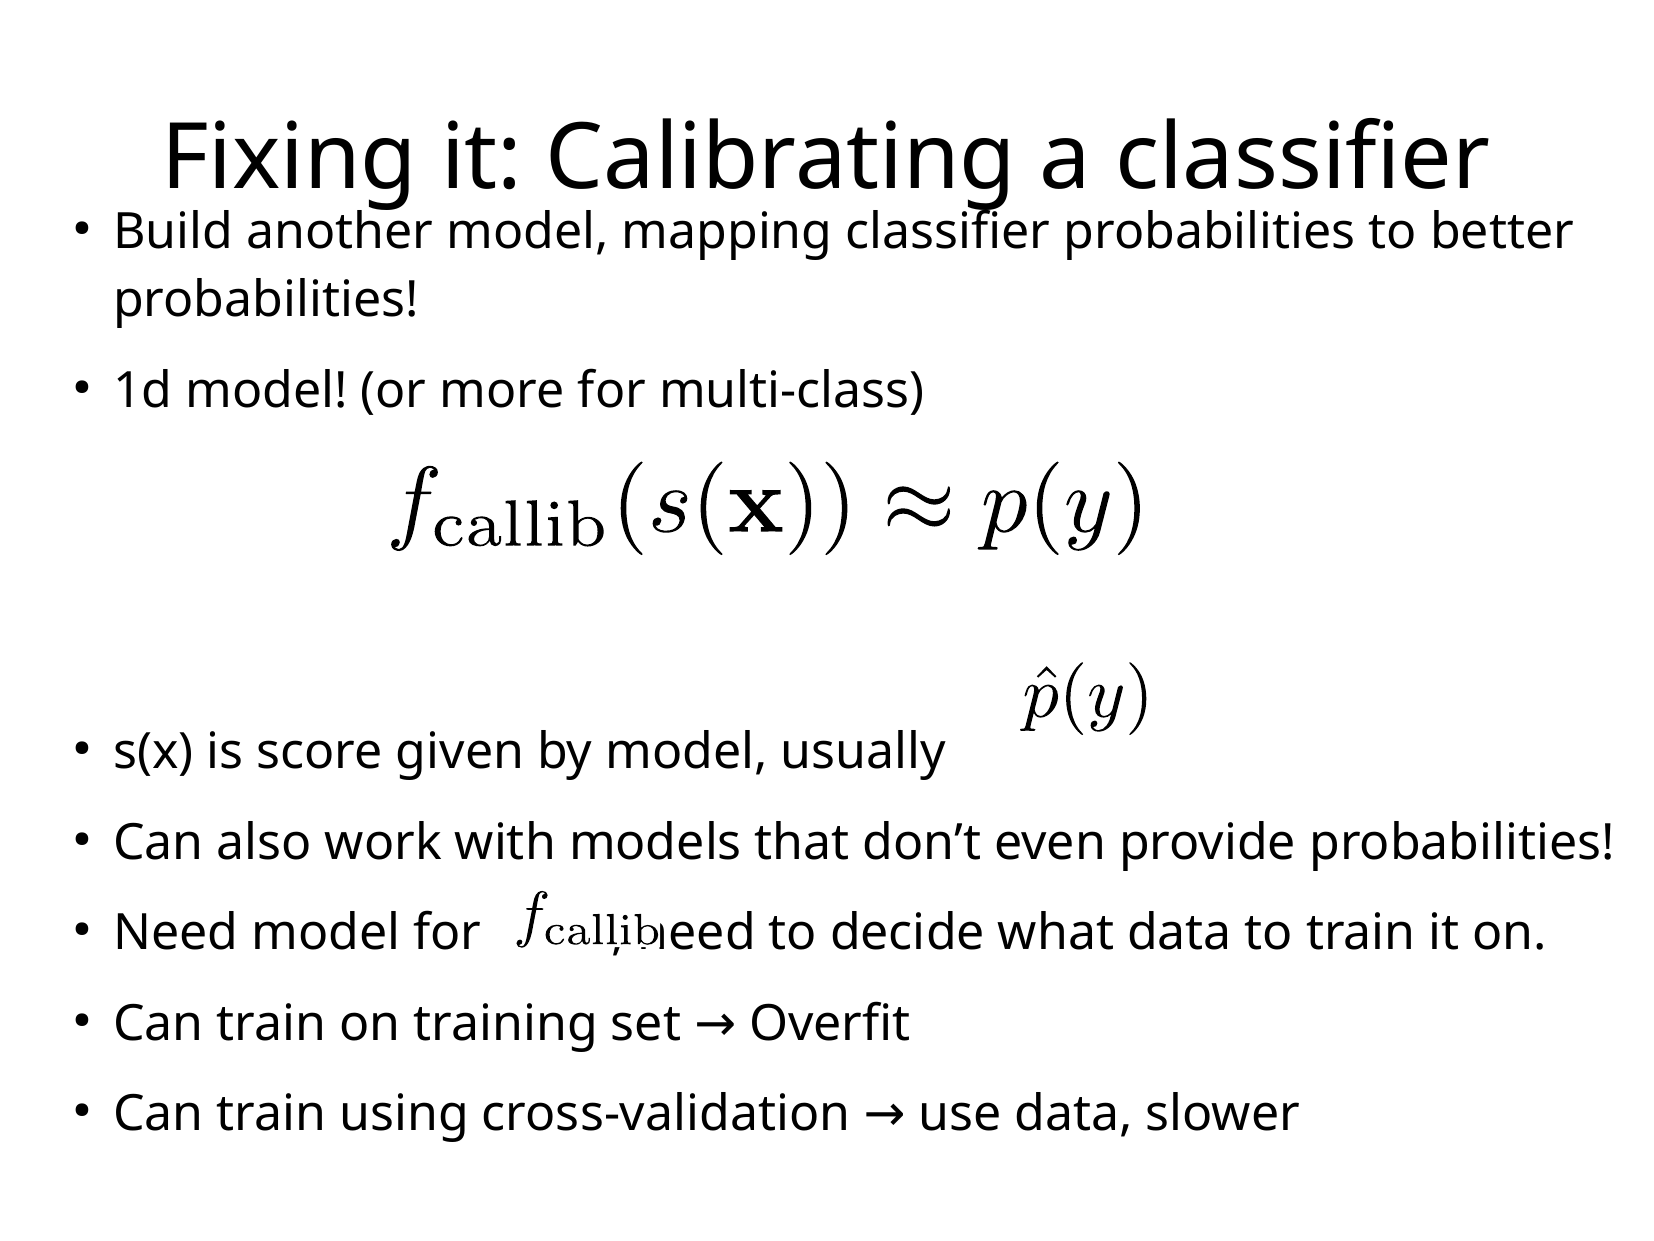

# Fixing it: Calibrating a classifier
Build another model, mapping classifier probabilities to better probabilities!
1d model! (or more for multi-class)
s(x) is score given by model, usually
Can also work with models that don’t even provide probabilities!
Need model for , need to decide what data to train it on.
Can train on training set → Overfit
Can train using cross-validation → use data, slower